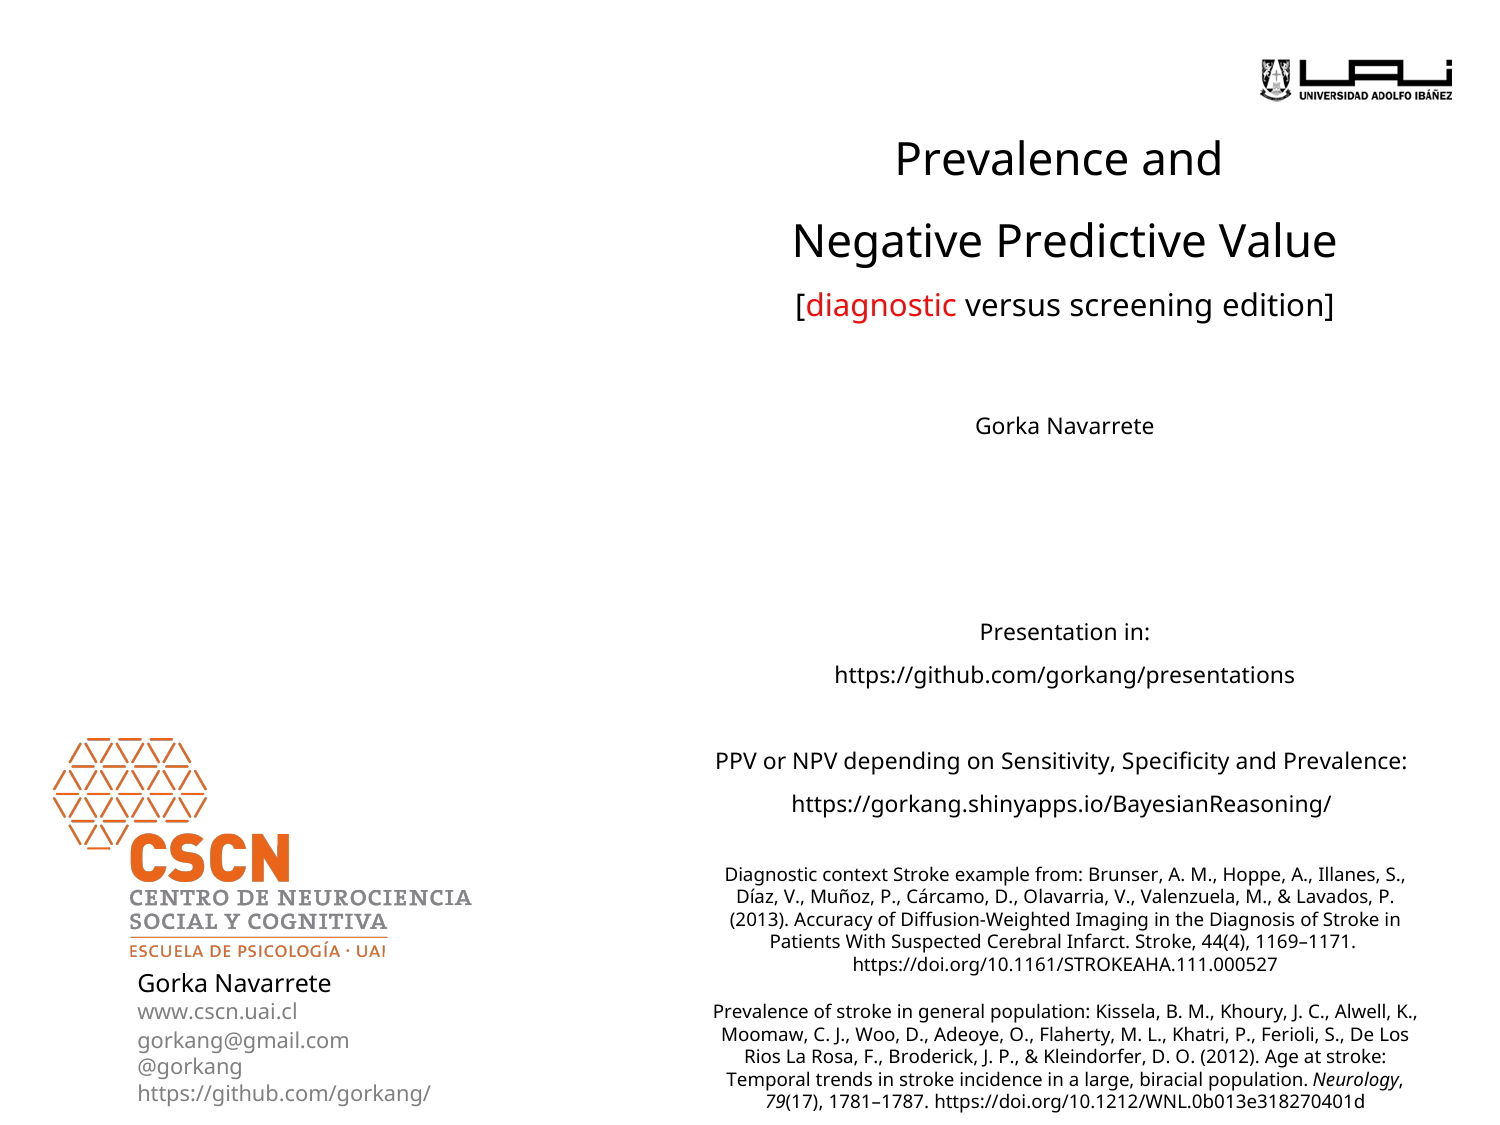

Prevalence and
Negative Predictive Value
[diagnostic versus screening edition]
Gorka Navarrete
Presentation in:
https://github.com/gorkang/presentations
PPV or NPV depending on Sensitivity, Specificity and Prevalence: https://gorkang.shinyapps.io/BayesianReasoning/
Diagnostic context Stroke example from: Brunser, A. M., Hoppe, A., Illanes, S., Díaz, V., Muñoz, P., Cárcamo, D., Olavarria, V., Valenzuela, M., & Lavados, P. (2013). Accuracy of Diffusion-Weighted Imaging in the Diagnosis of Stroke in Patients With Suspected Cerebral Infarct. Stroke, 44(4), 1169–1171. https://doi.org/10.1161/STROKEAHA.111.000527
Prevalence of stroke in general population: Kissela, B. M., Khoury, J. C., Alwell, K., Moomaw, C. J., Woo, D., Adeoye, O., Flaherty, M. L., Khatri, P., Ferioli, S., De Los Rios La Rosa, F., Broderick, J. P., & Kleindorfer, D. O. (2012). Age at stroke: Temporal trends in stroke incidence in a large, biracial population. Neurology, 79(17), 1781–1787. https://doi.org/10.1212/WNL.0b013e318270401d
Gorka Navarrete
www.cscn.uai.cl
gorkang@gmail.com
@gorkang
https://github.com/gorkang/